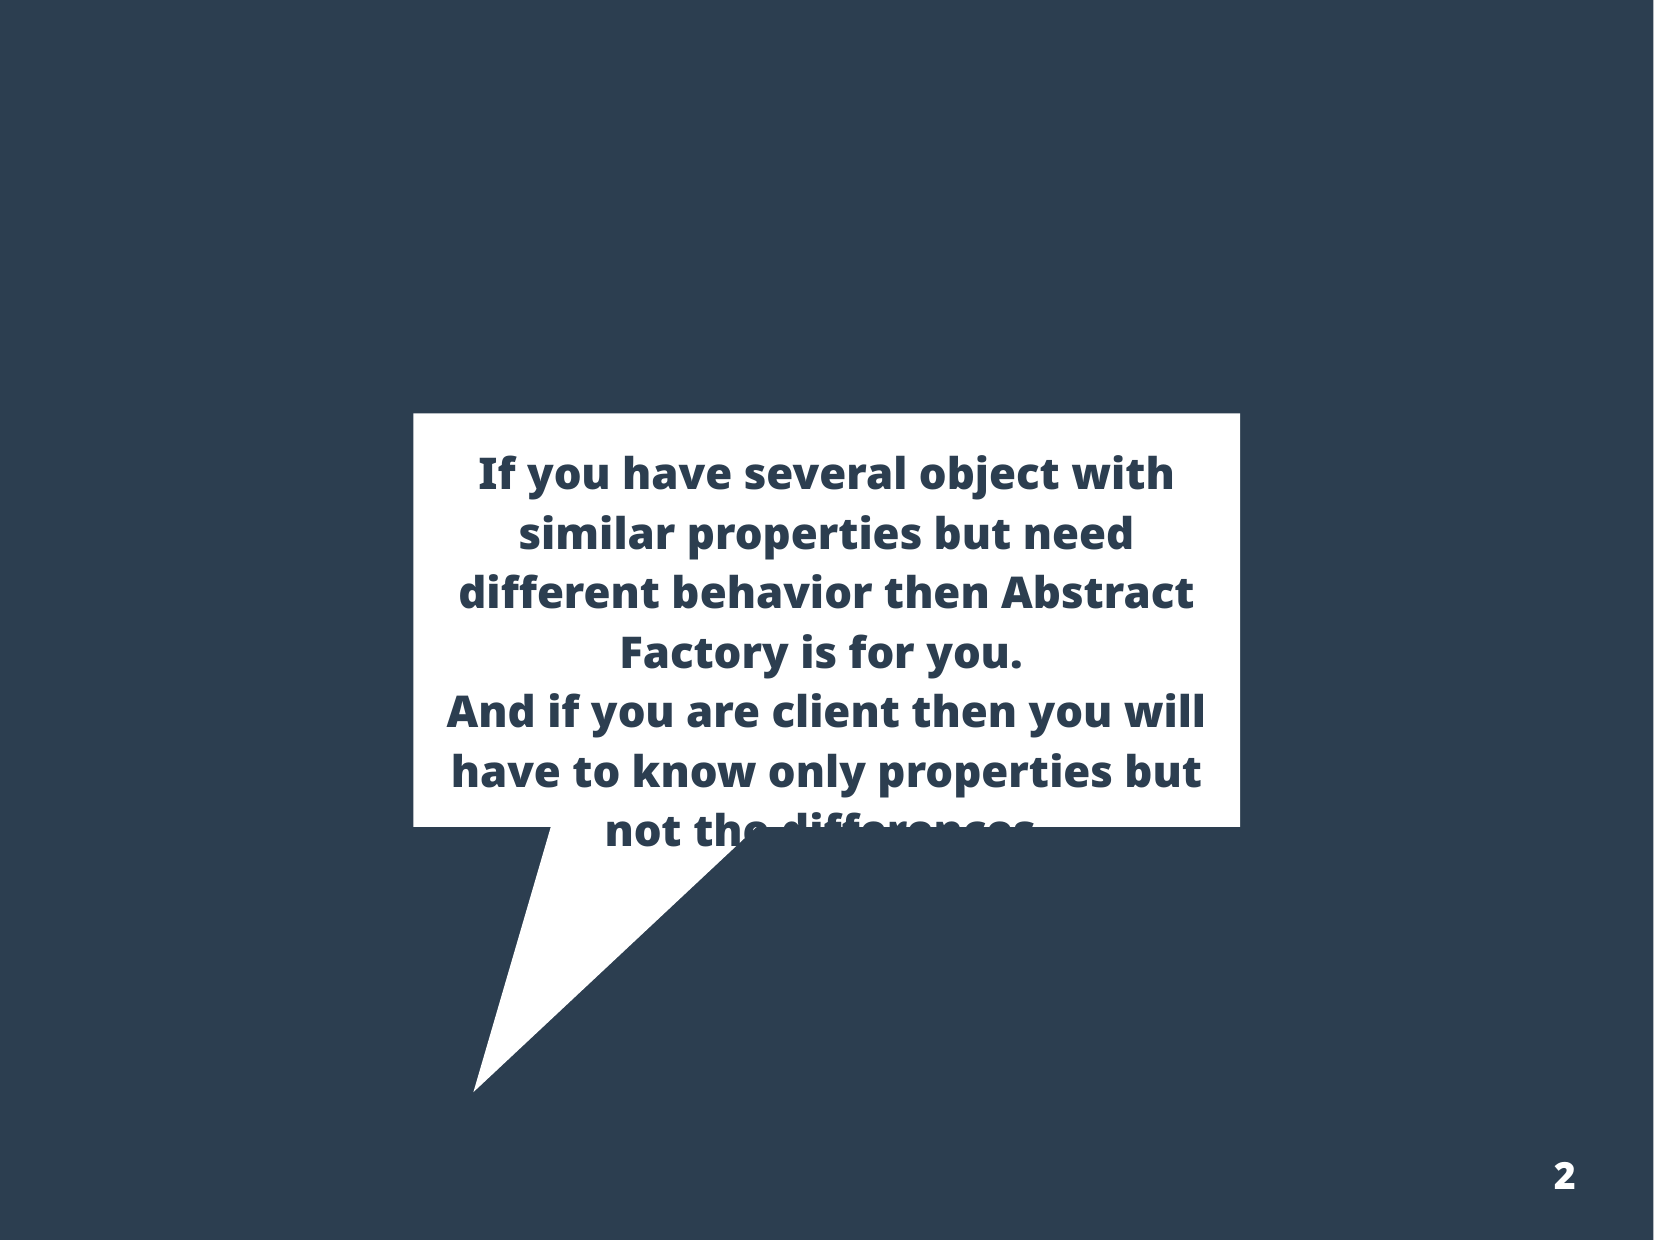

# If you have several object with similar properties but need different behavior then Abstract Factory is for you. And if you are client then you will have to know only properties but not the differences.
2